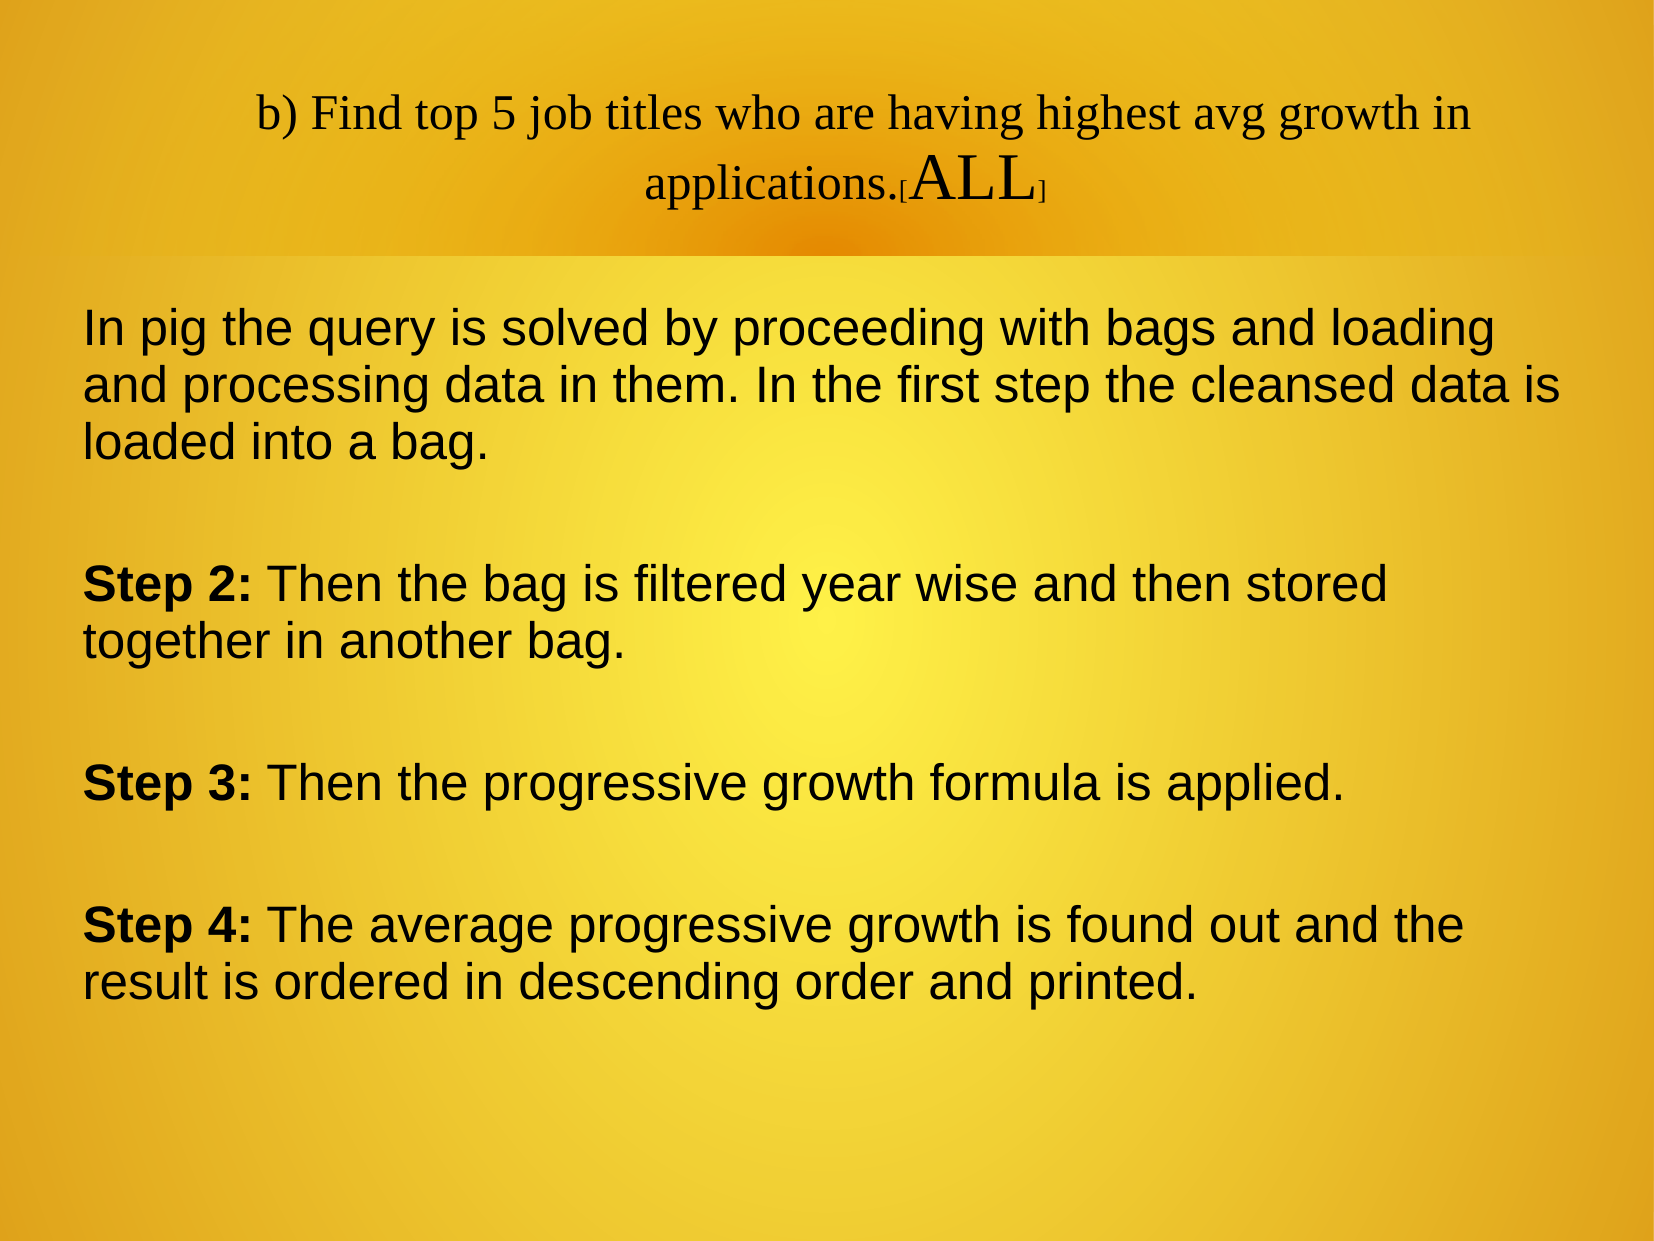

# b) Find top 5 job titles who are having highest avg growth in applications.[ALL]
In pig the query is solved by proceeding with bags and loading and processing data in them. In the first step the cleansed data is loaded into a bag.
Step 2: Then the bag is filtered year wise and then stored together in another bag.
Step 3: Then the progressive growth formula is applied.
Step 4: The average progressive growth is found out and the result is ordered in descending order and printed.